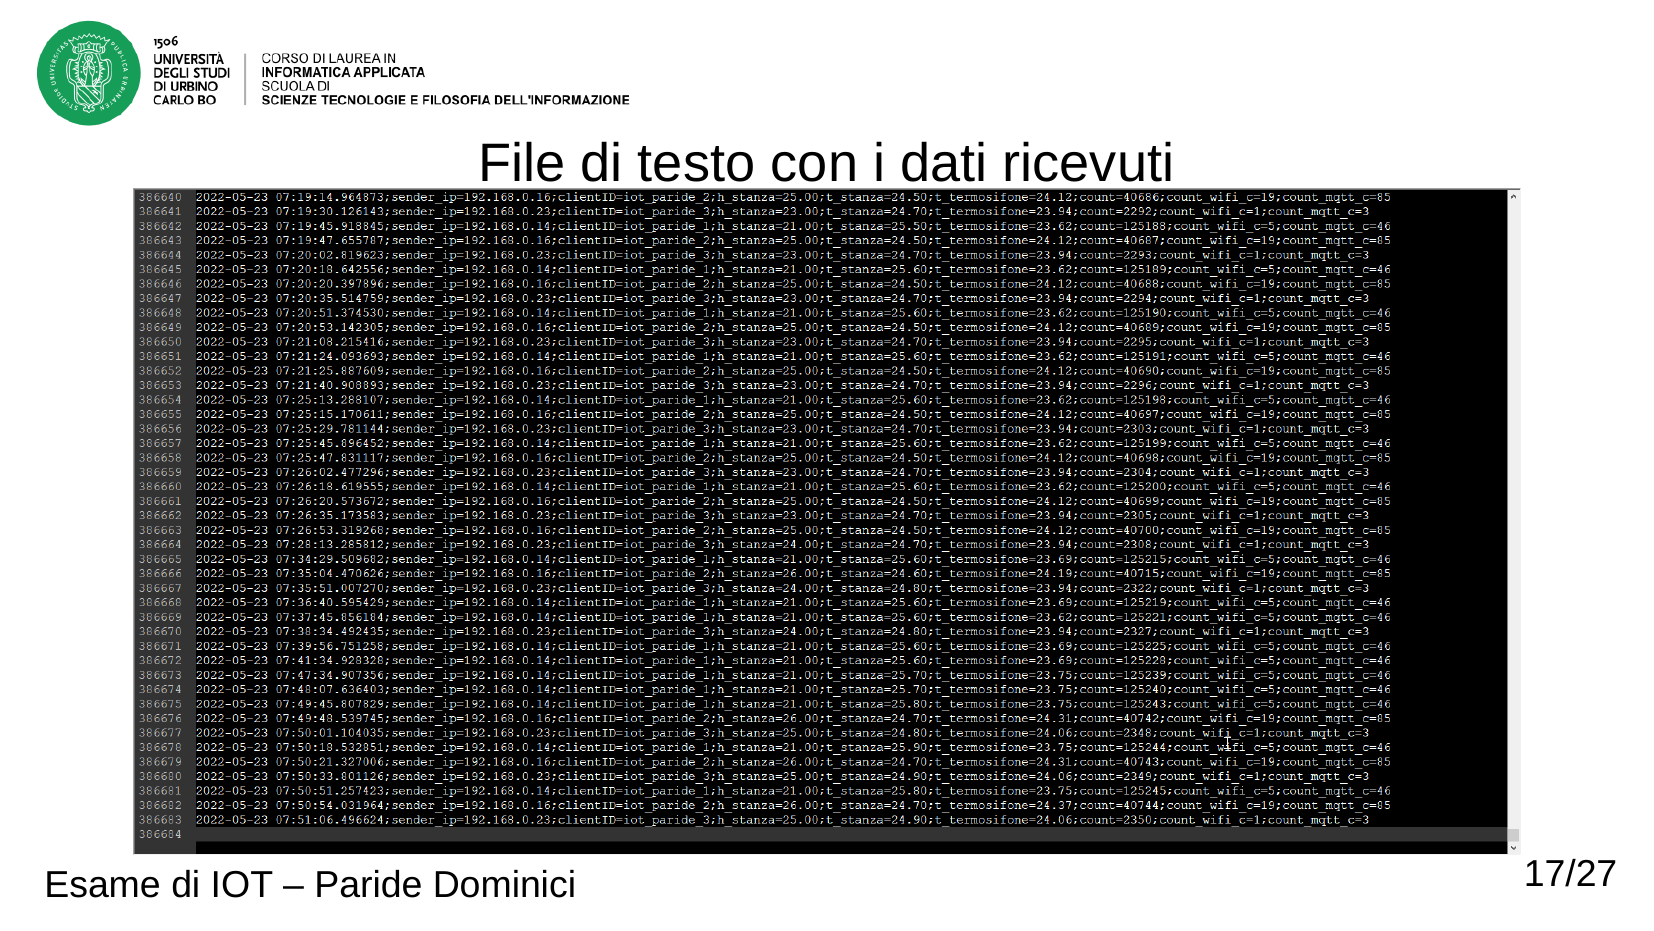

# File di testo con i dati ricevuti
Esame di IOT – Paride Dominici